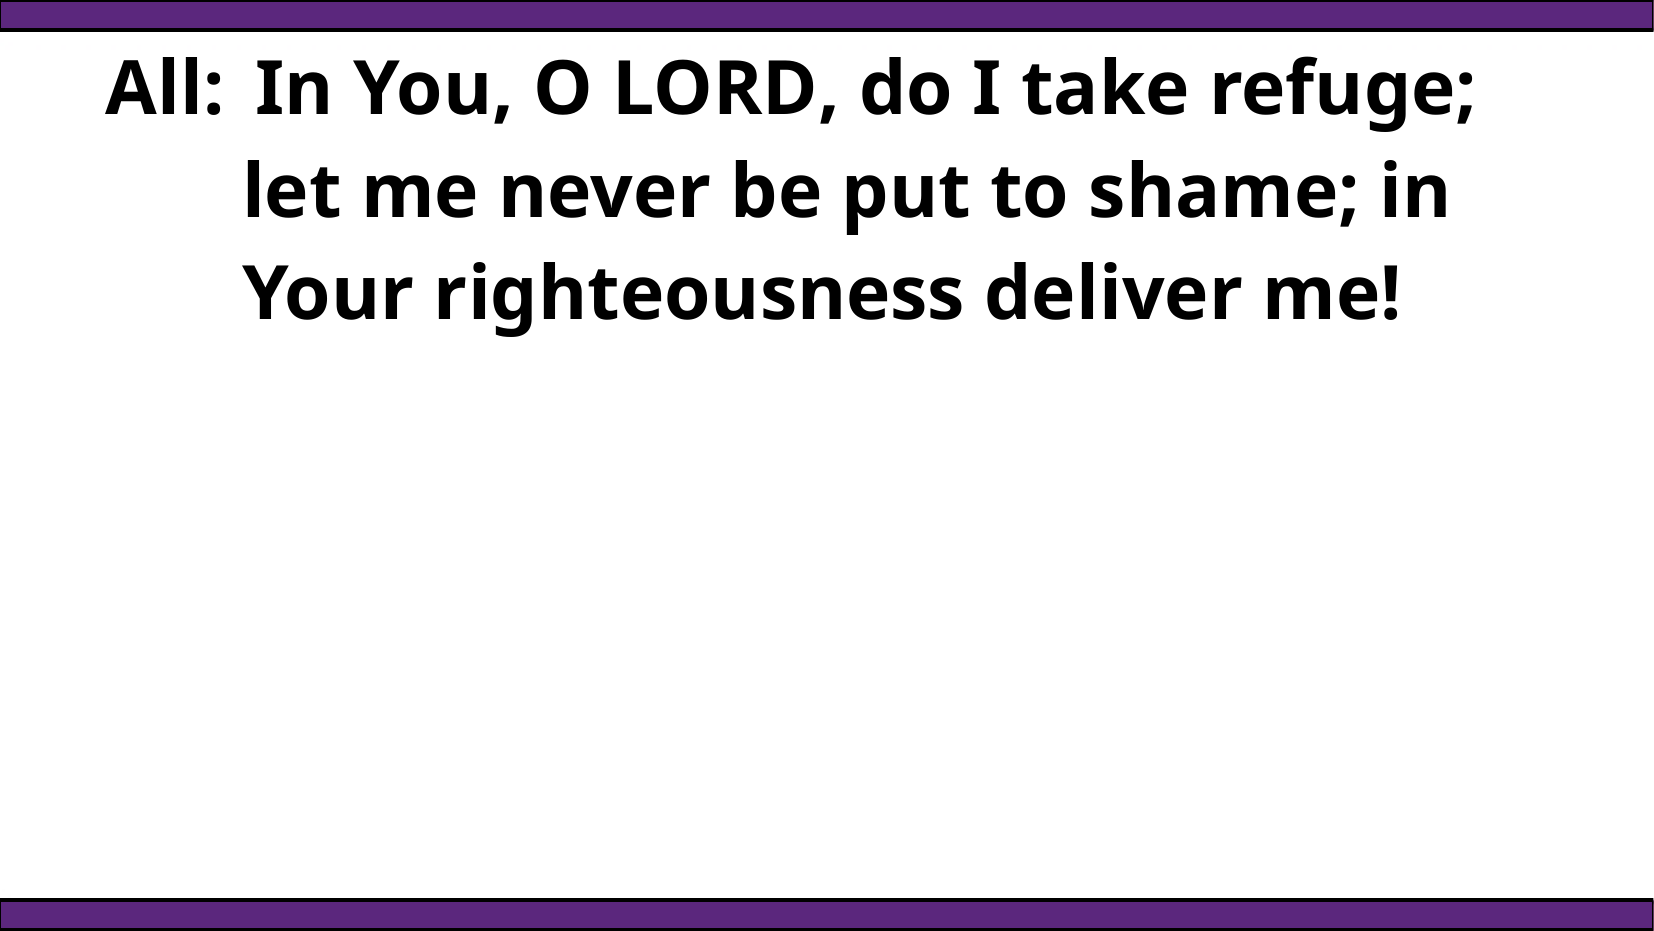

All:	In You, O Lord, do I take refuge;
 let me never be put to shame; in
 Your righteousness deliver me!